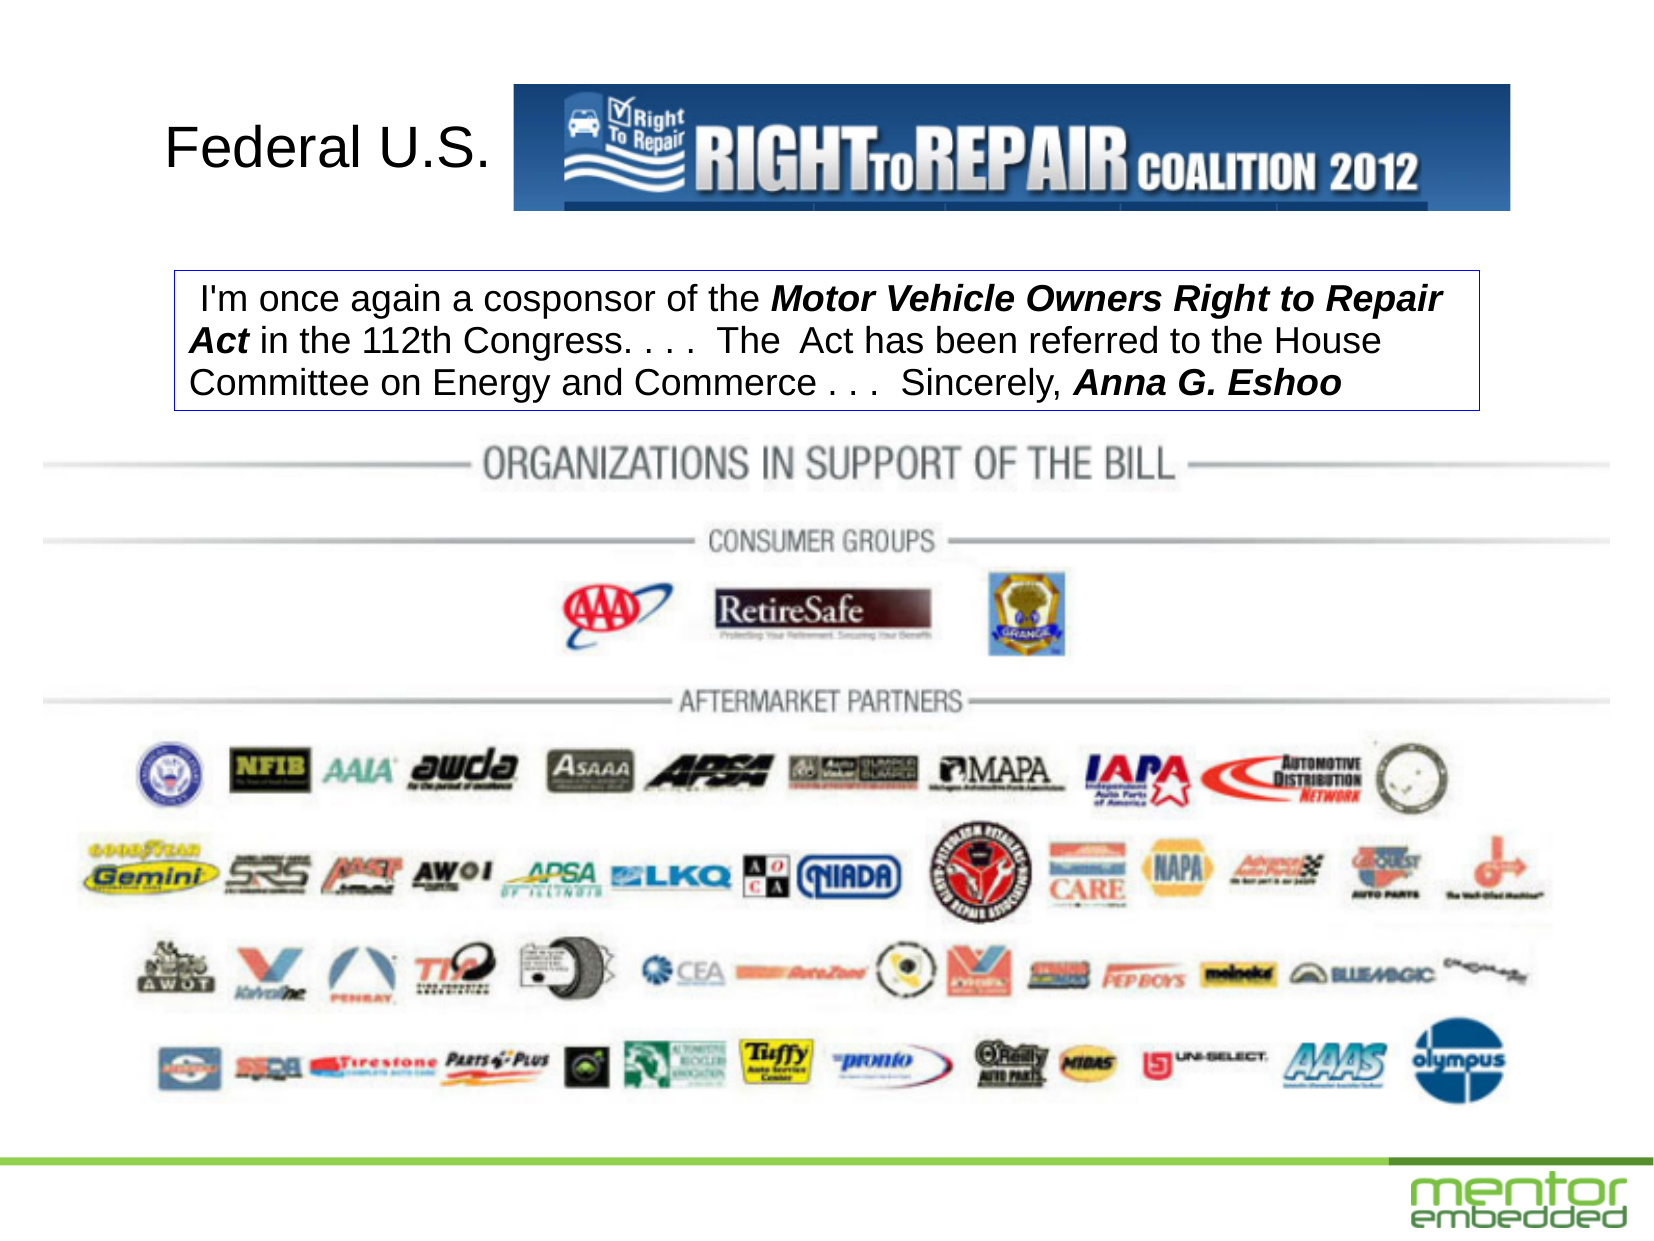

Federal U.S.
 I'm once again a cosponsor of the Motor Vehicle Owners Right to Repair Act in the 112th Congress. . . . The Act has been referred to the House Committee on Energy and Commerce . . . Sincerely, Anna G. Eshoo